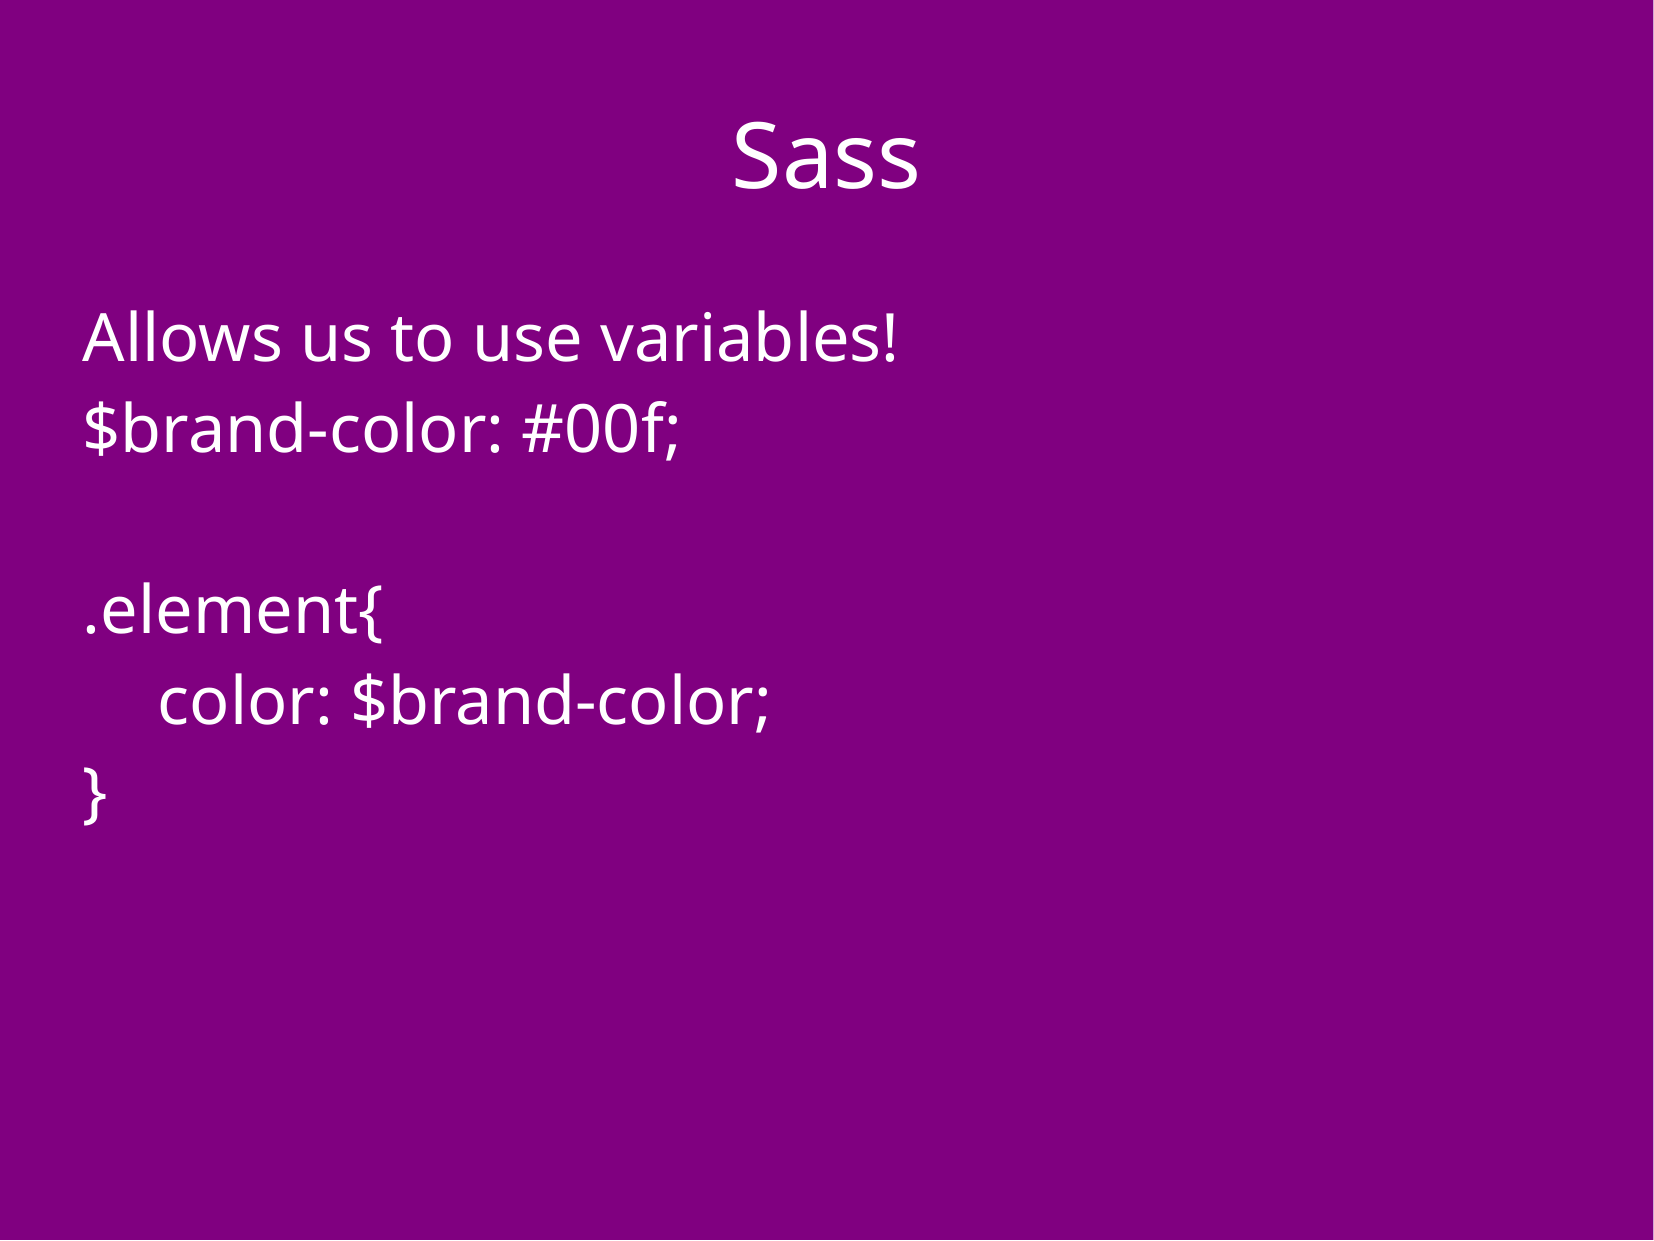

# Sass
Allows us to use variables!
$brand-color: #00f;
.element{
	color: $brand-color;
}